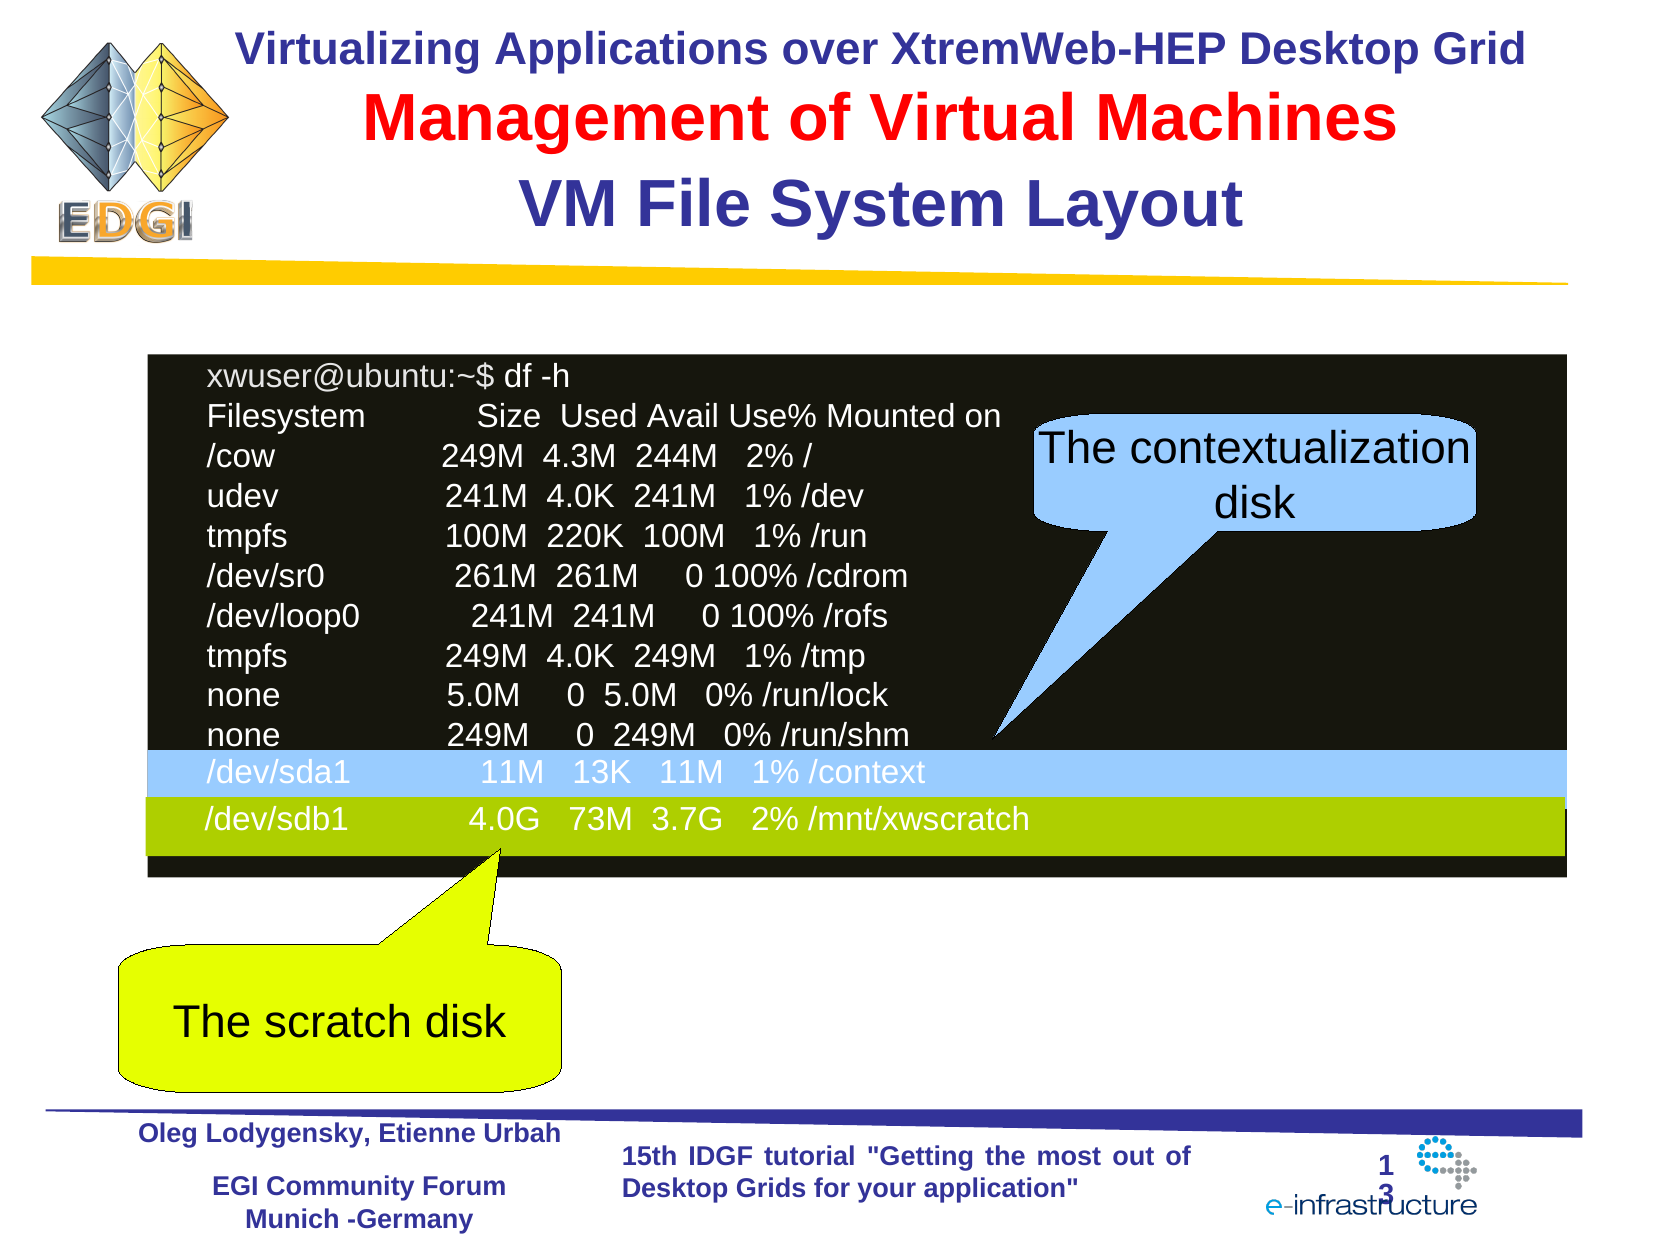

Virtualizing Applications over XtremWeb-HEP Desktop Grid
Management of Virtual Machines
VM File System Layout
xwuser@ubuntu:~$ df -h
Filesystem Size Used Avail Use% Mounted on
/cow 249M 4.3M 244M 2% /
udev 241M 4.0K 241M 1% /dev
tmpfs 100M 220K 100M 1% /run
/dev/sr0 261M 261M 0 100% /cdrom
/dev/loop0 241M 241M 0 100% /rofs
tmpfs 249M 4.0K 249M 1% /tmp
none 5.0M 0 5.0M 0% /run/lock
none 249M 0 249M 0% /run/shm
/dev/sda1 11M 13K 11M 1% /context
/dev/sdb1 4.0G 73M 3.7G 2% /mnt/xwscratch
The contextualization
disk
/dev/sda1 11M 13K 11M 1% /context
/dev/sdb1 4.0G 73M 3.7G 2% /mnt/xwscratch
The scratch disk
13